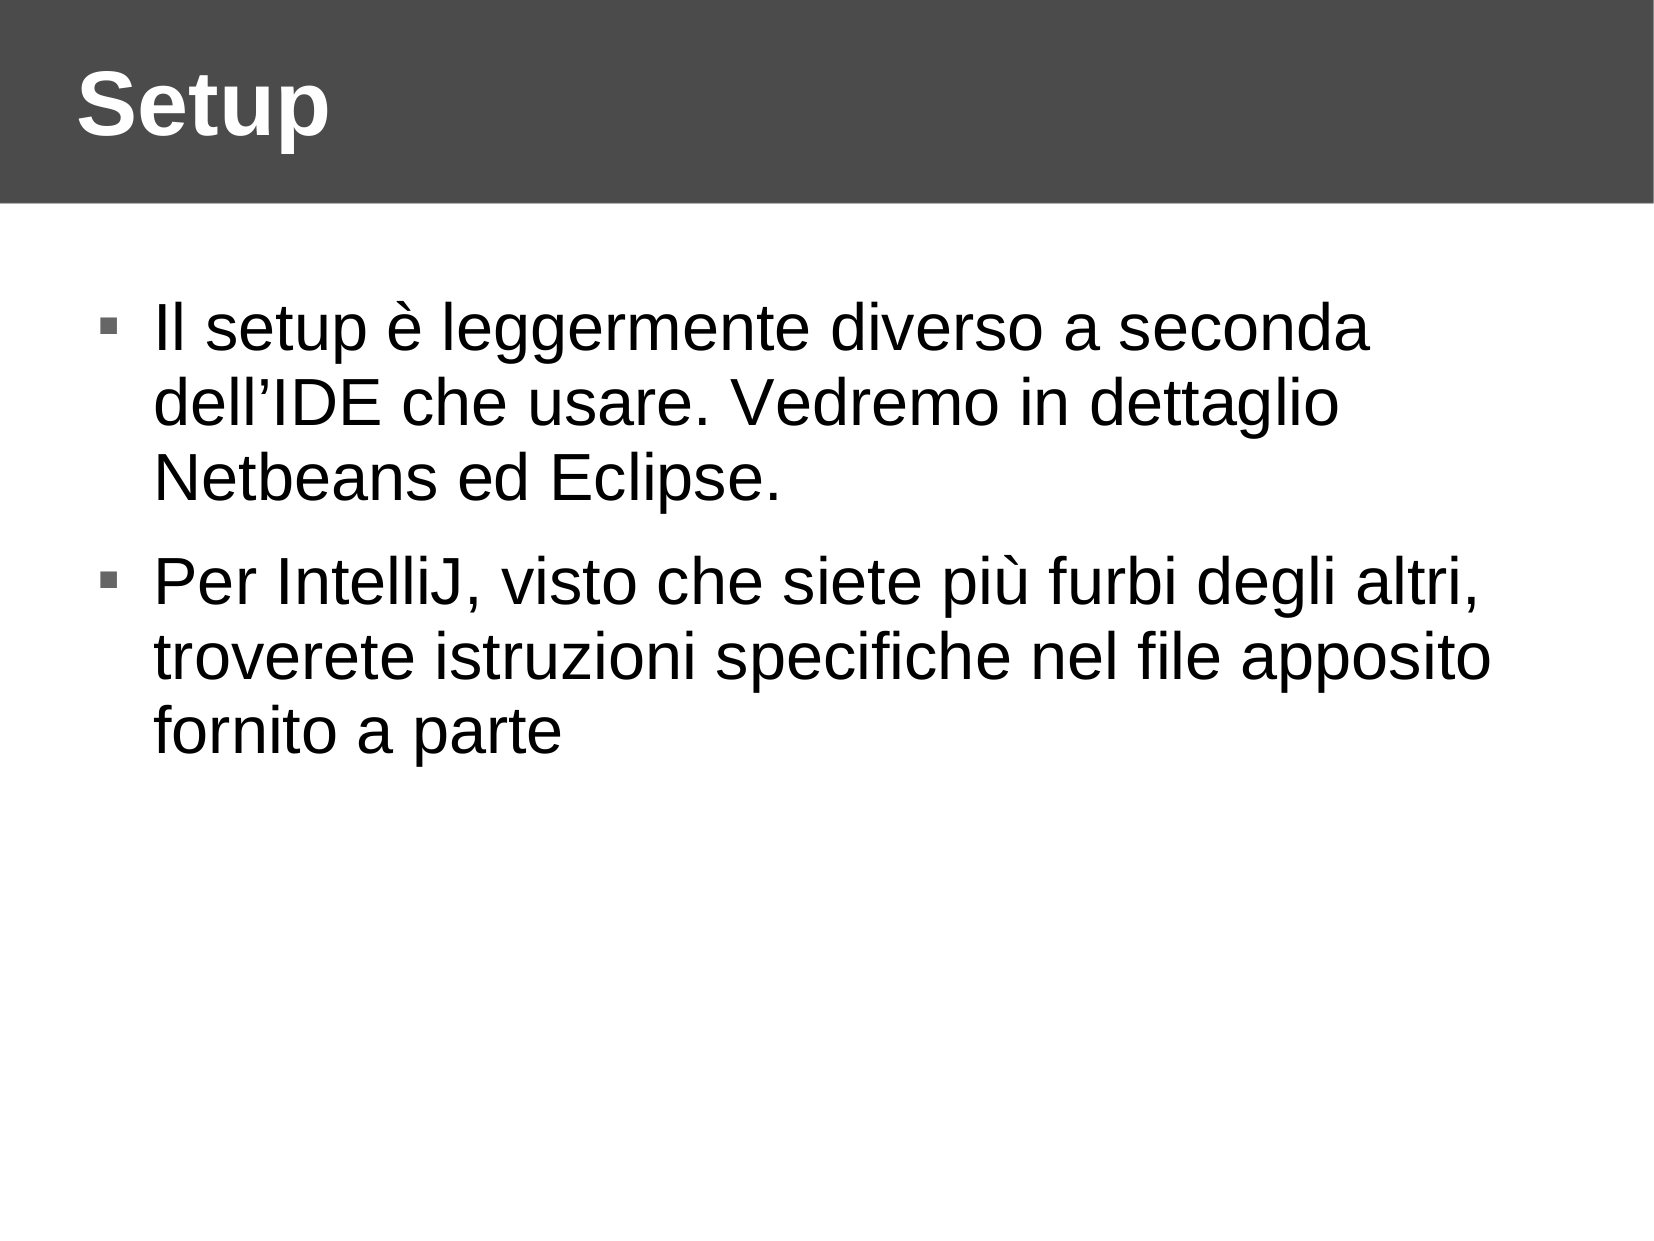

# Setup
Il setup è leggermente diverso a seconda dell’IDE che usare. Vedremo in dettaglio Netbeans ed Eclipse.
Per IntelliJ, visto che siete più furbi degli altri, troverete istruzioni specifiche nel file apposito fornito a parte